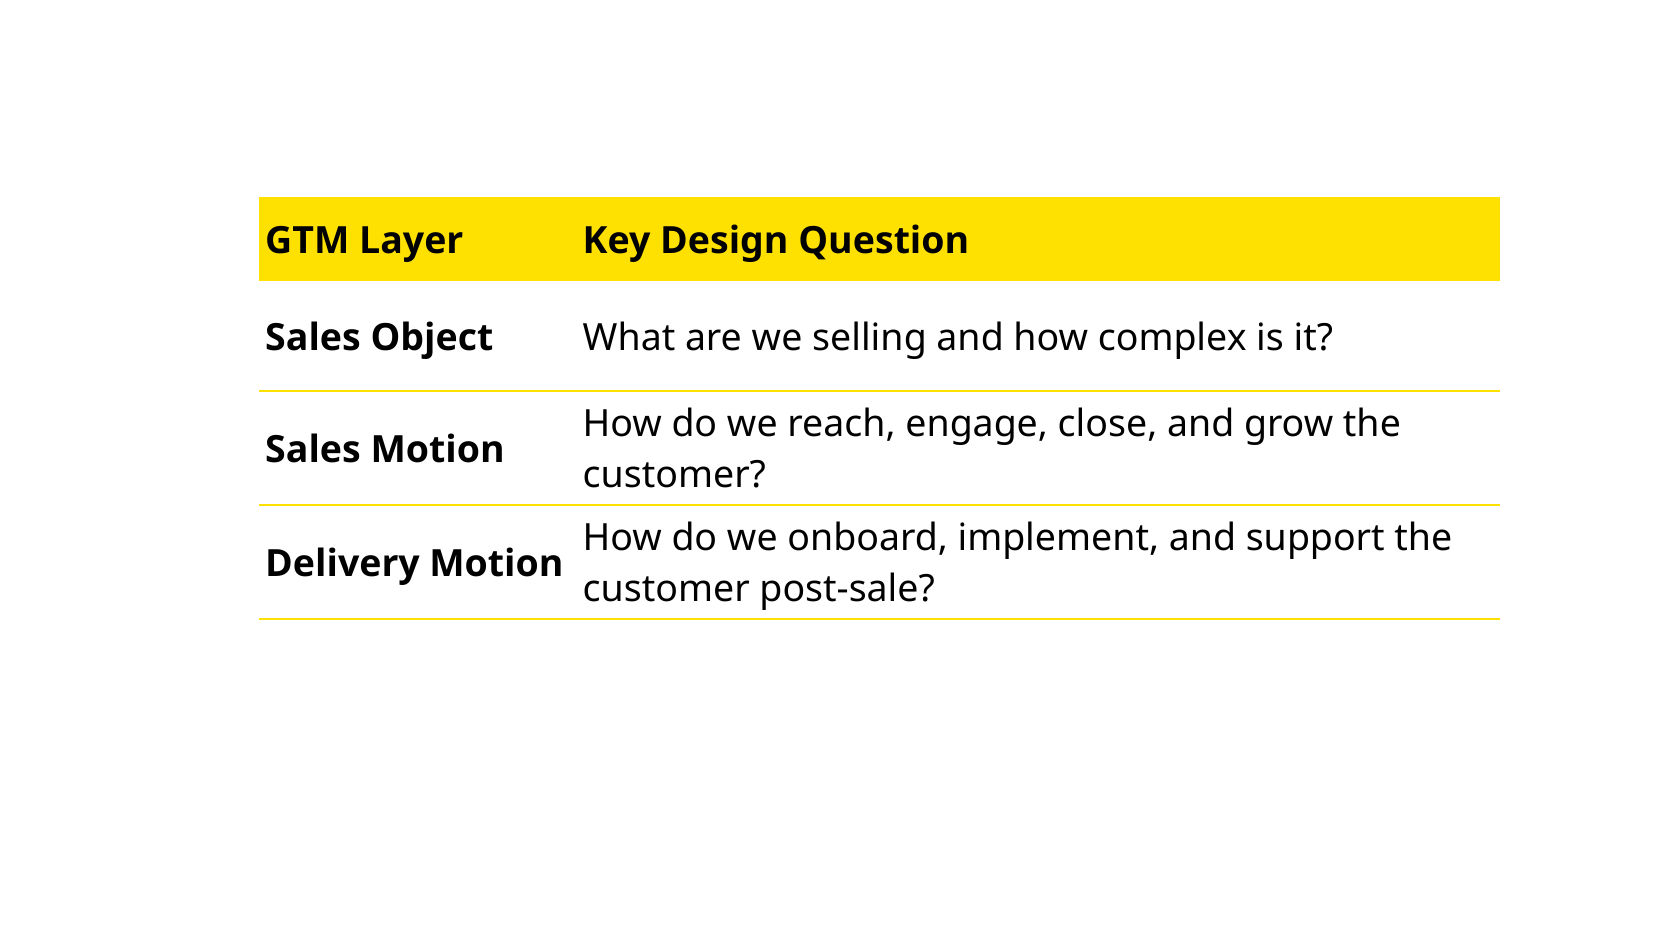

| GTM Layer | Key Design Question |
| --- | --- |
| Sales Object | What are we selling and how complex is it? |
| Sales Motion | How do we reach, engage, close, and grow the customer? |
| Delivery Motion | How do we onboard, implement, and support the customer post-sale? |